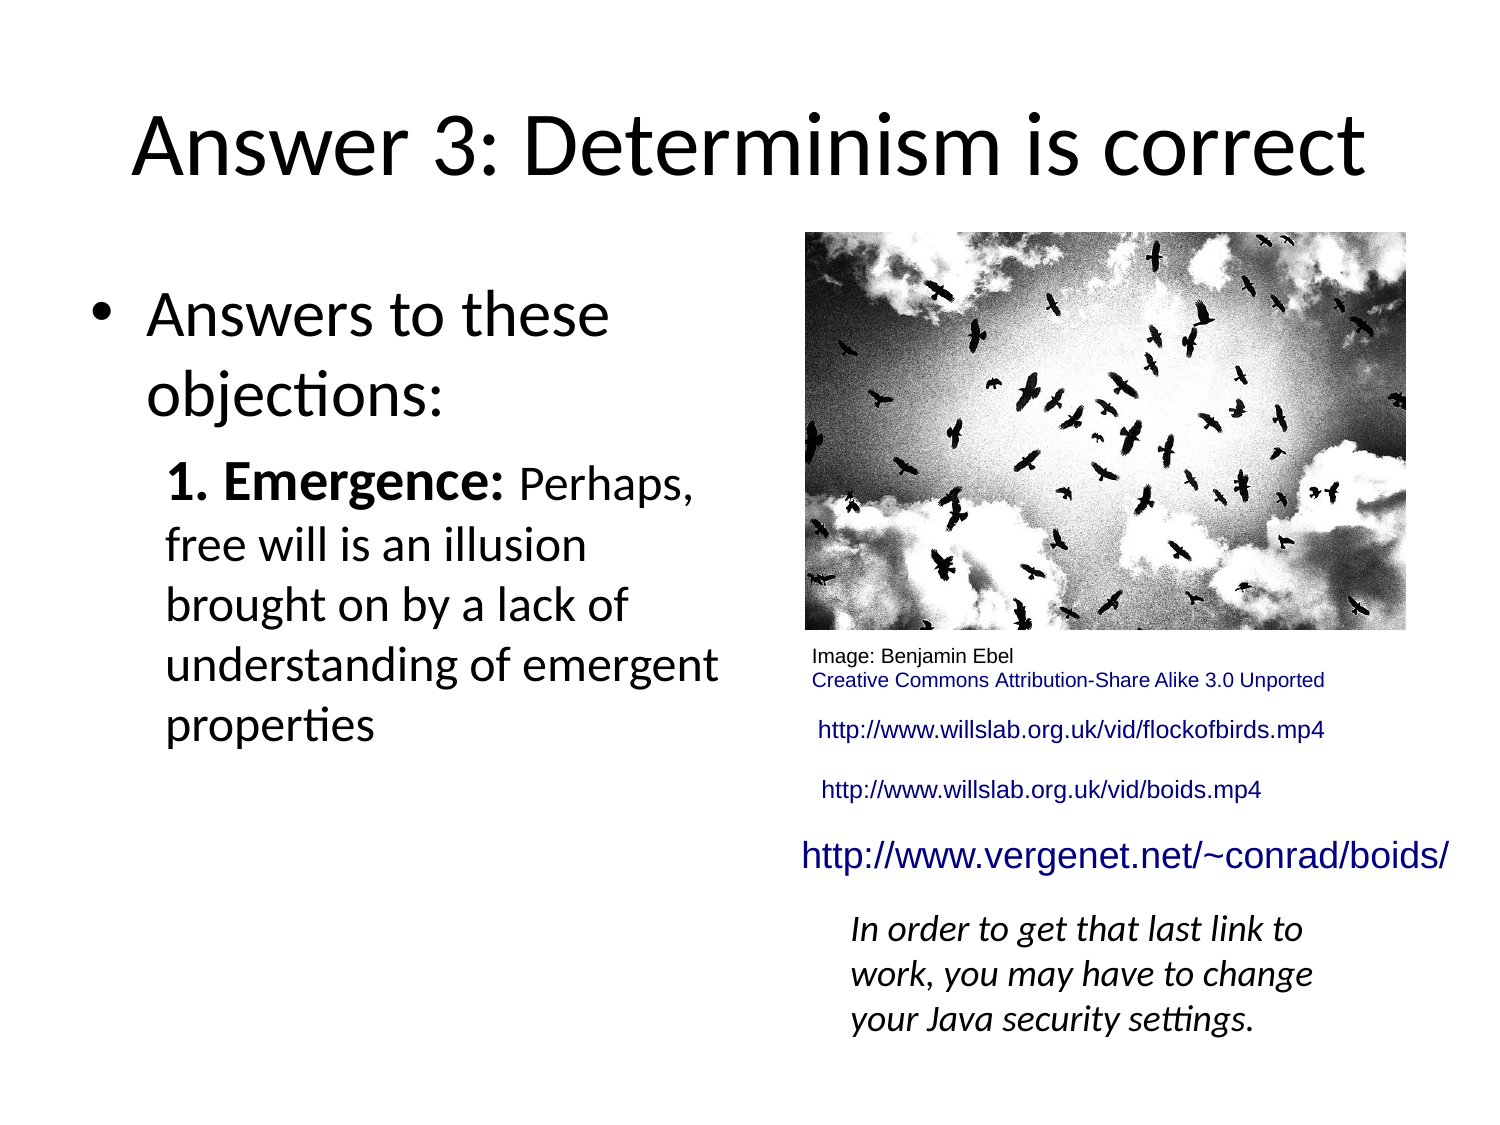

# Answer 3: Determinism is correct
Answers to these objections:
1. Emergence: Perhaps, free will is an illusion brought on by a lack of understanding of emergent properties
 Image: Benjamin Ebel
 Creative Commons Attribution-Share Alike 3.0 Unported
http://www.willslab.org.uk/vid/flockofbirds.mp4
http://www.willslab.org.uk/vid/boids.mp4
http://www.vergenet.net/~conrad/boids/
In order to get that last link to work, you may have to change your Java security settings.